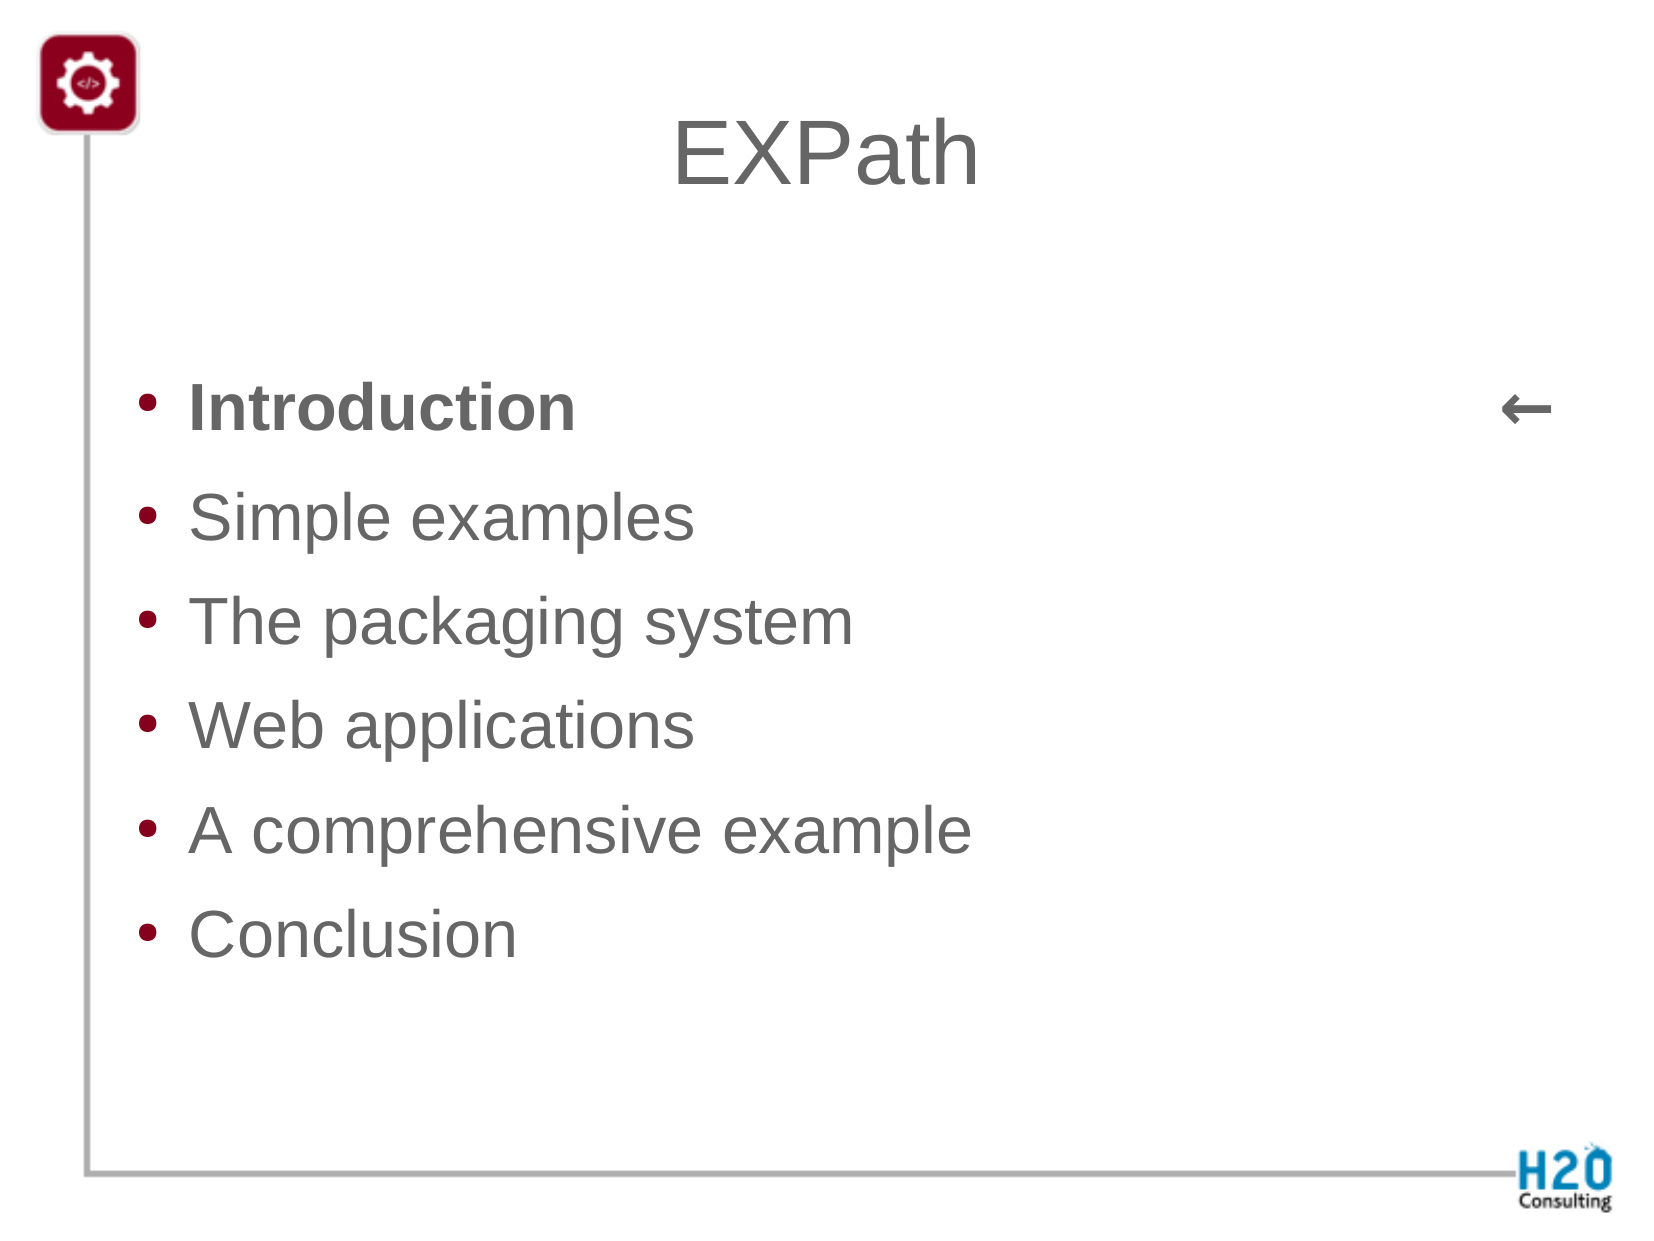

# EXPath
Introduction												 ←
Simple examples
The packaging system
Web applications
A comprehensive example
Conclusion